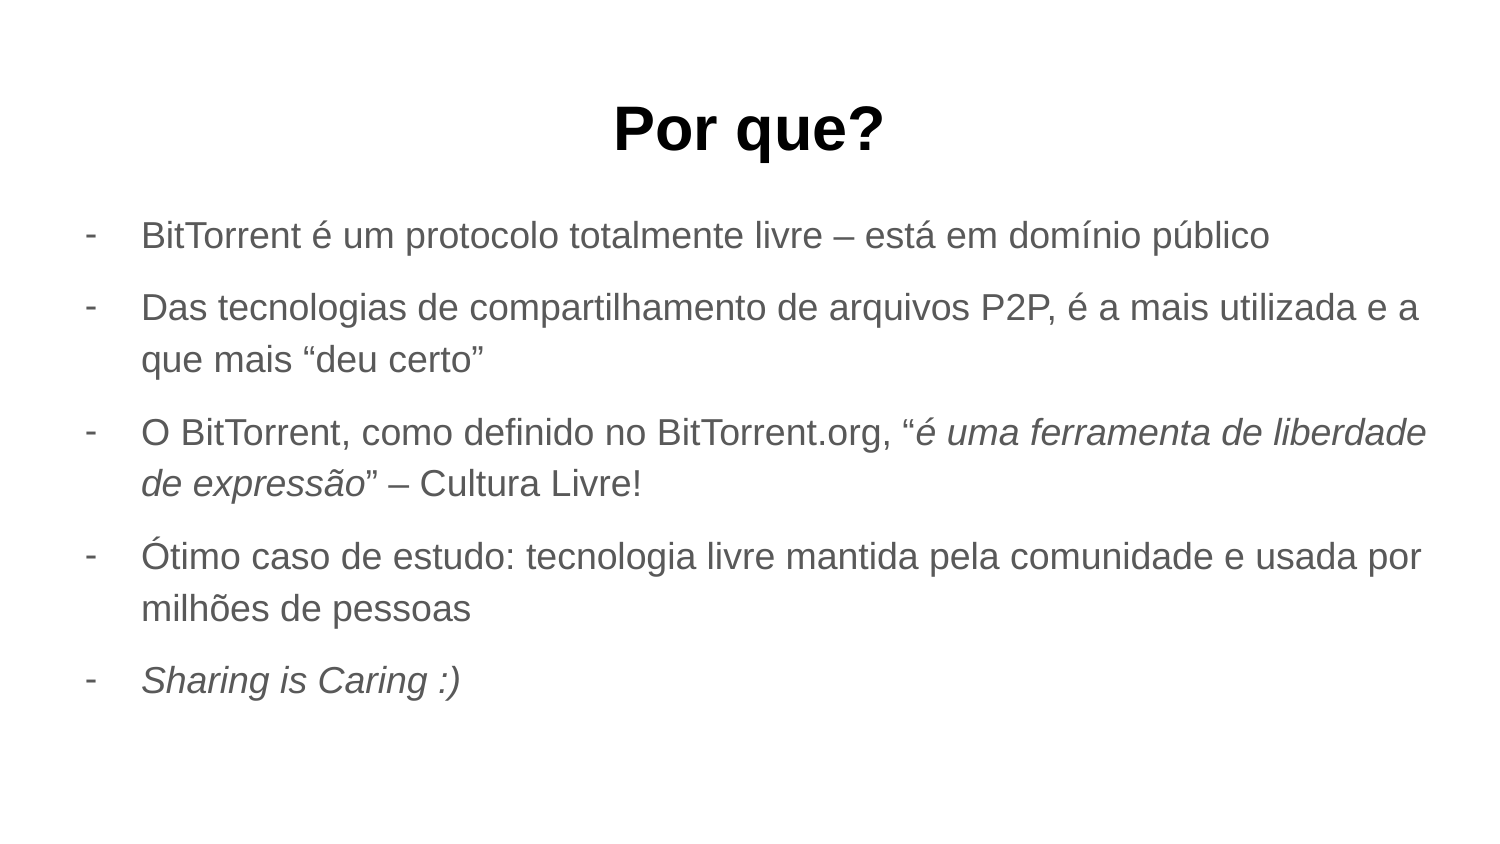

# Por que?
BitTorrent é um protocolo totalmente livre – está em domínio público
Das tecnologias de compartilhamento de arquivos P2P, é a mais utilizada e a que mais “deu certo”
O BitTorrent, como definido no BitTorrent.org, “é uma ferramenta de liberdade de expressão” – Cultura Livre!
Ótimo caso de estudo: tecnologia livre mantida pela comunidade e usada por milhões de pessoas
Sharing is Caring :)